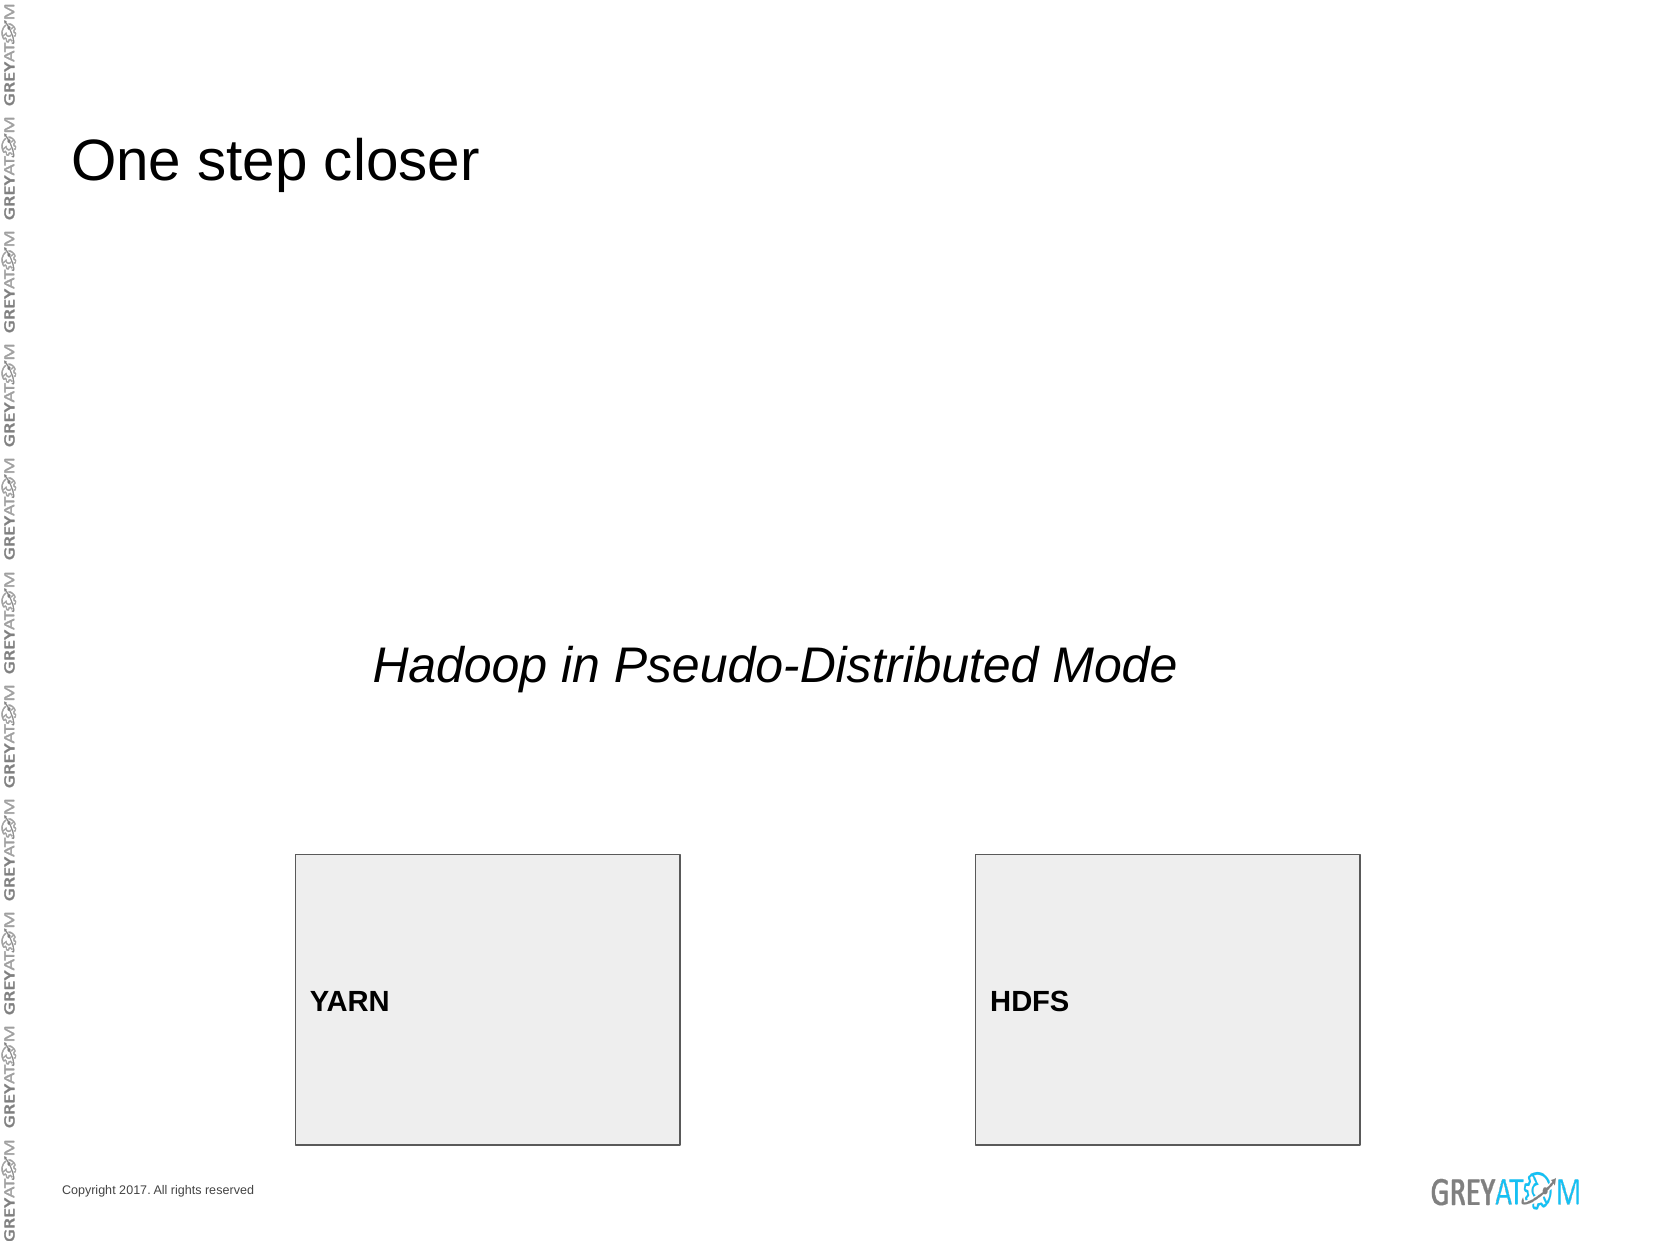

One step closer
Hadoop in Pseudo-Distributed Mode
YARN
HDFS